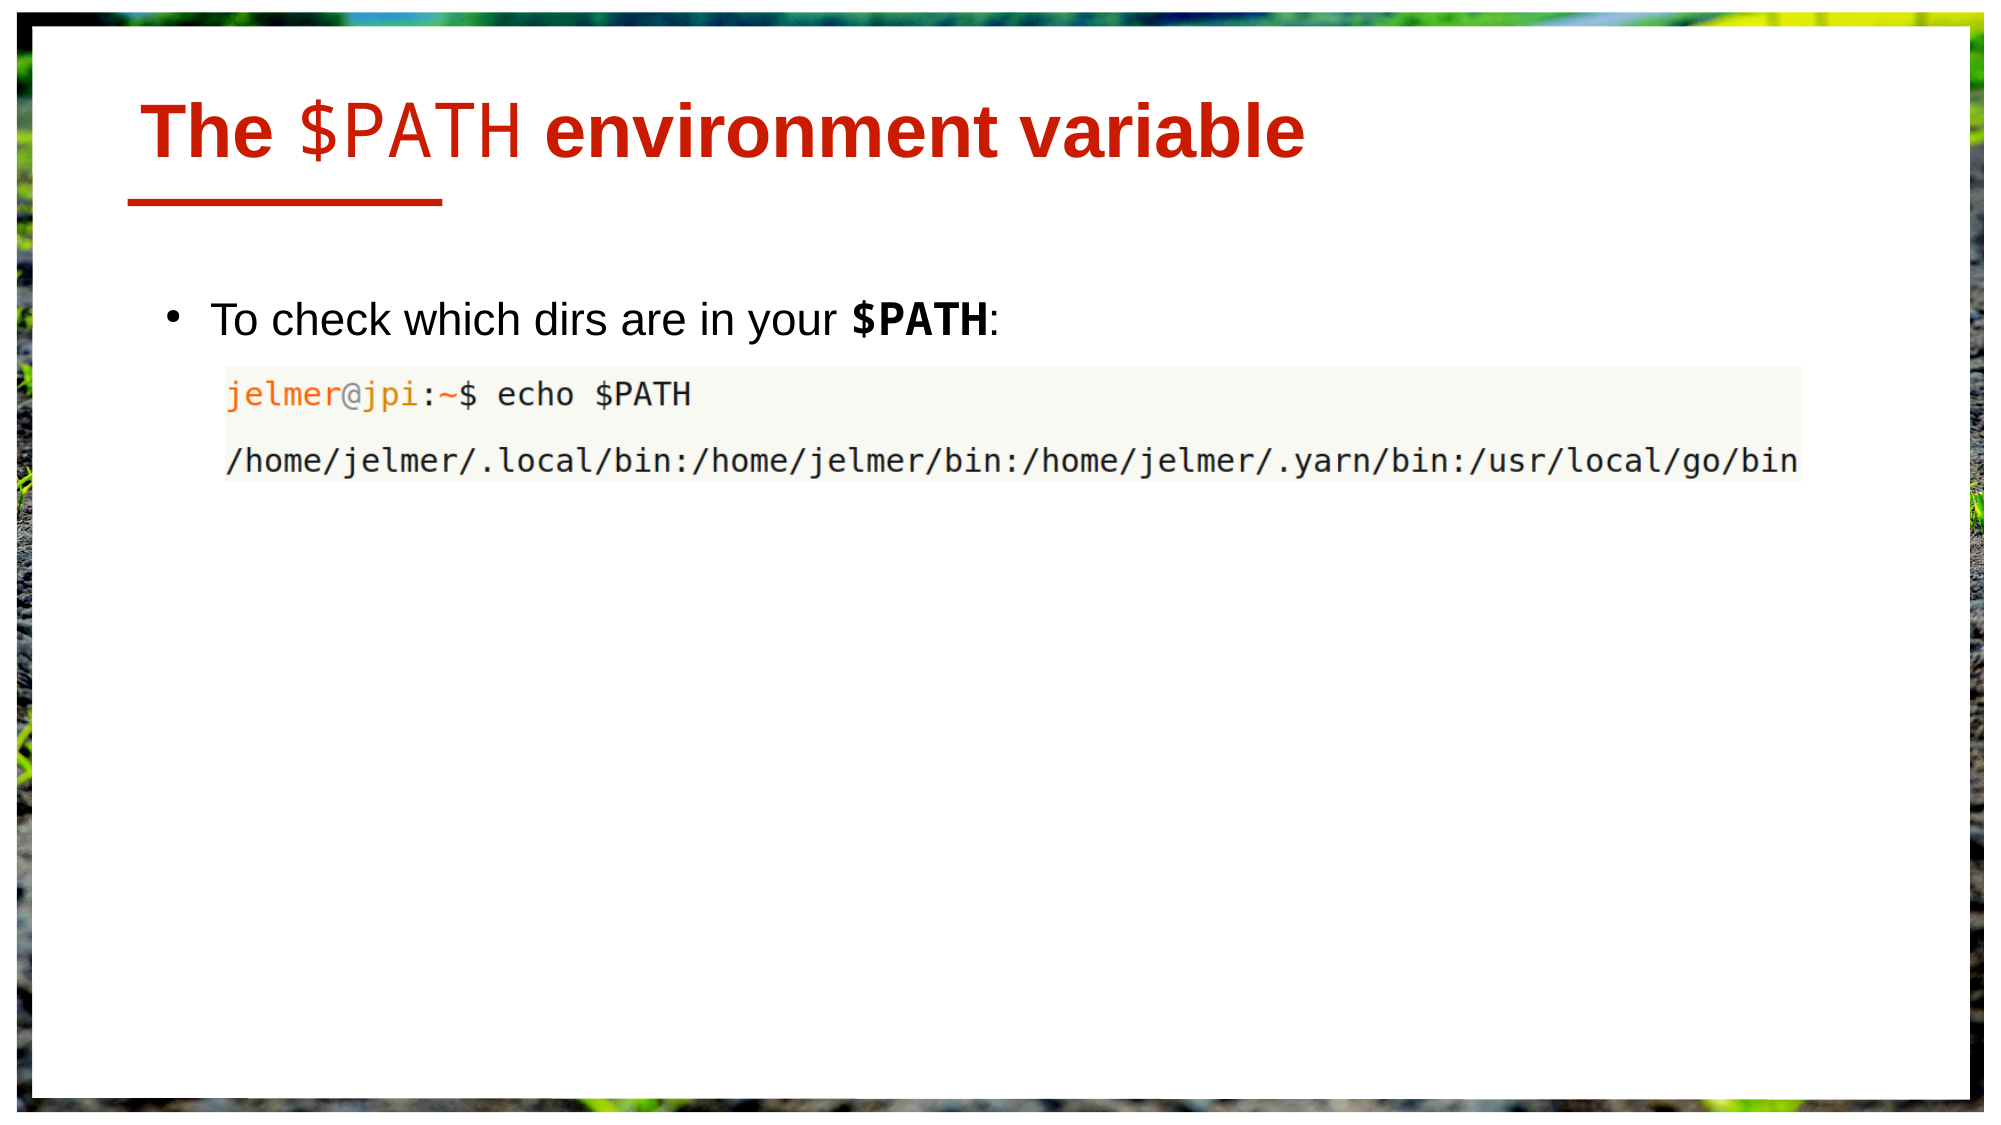

The $PATH environment variable
To check which dirs are in your $PATH: